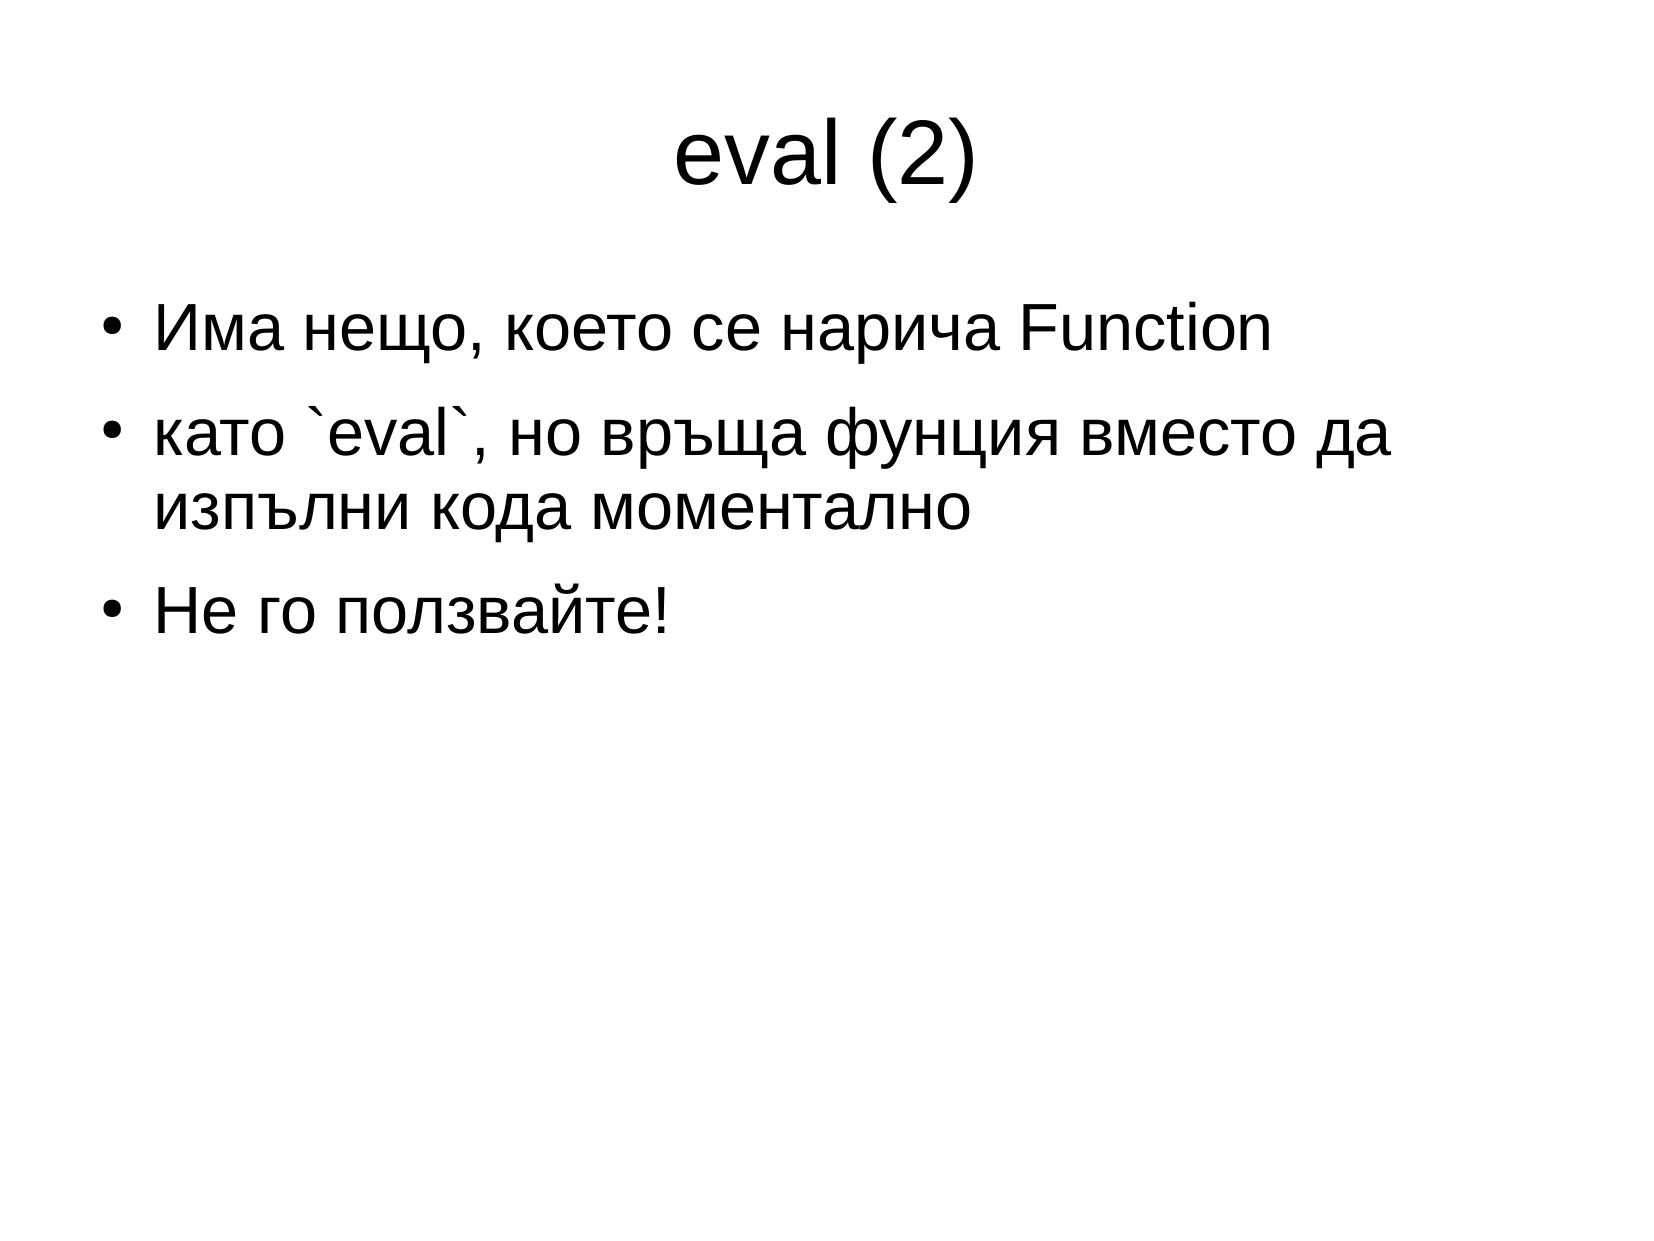

# eval (2)
Има нещо, което се нарича Function
като `eval`, но връща фунция вместо да изпълни кода моментално
Не го ползвайте!